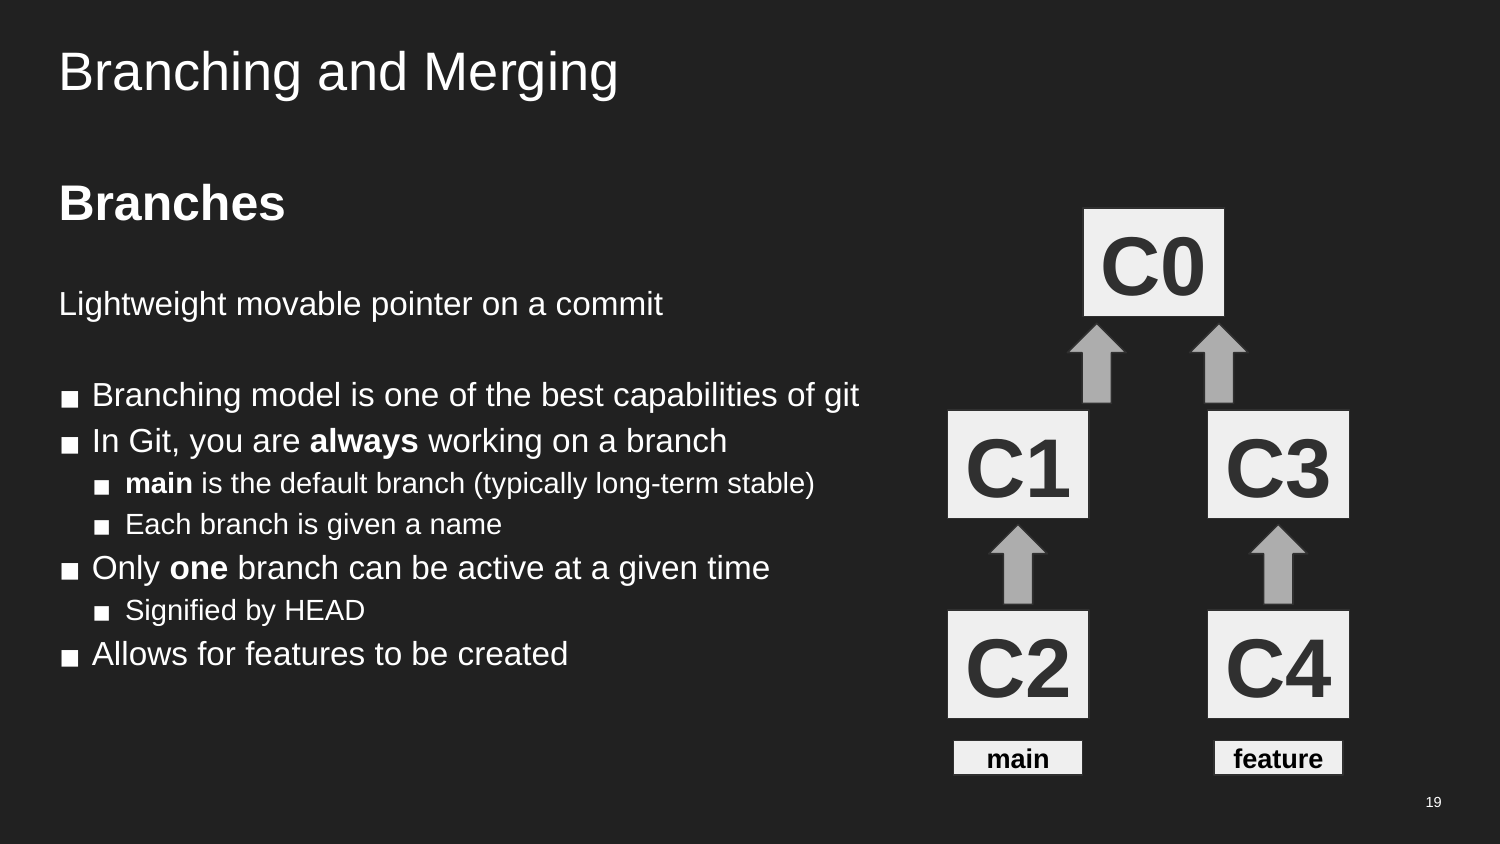

Branching and Merging
# Branches
Lightweight movable pointer on a commit
Branching model is one of the best capabilities of git
In Git, you are always working on a branch
main is the default branch (typically long-term stable)
Each branch is given a name
Only one branch can be active at a given time
Signified by HEAD
Allows for features to be created
C0
C1
C3
C2
C4
main
feature